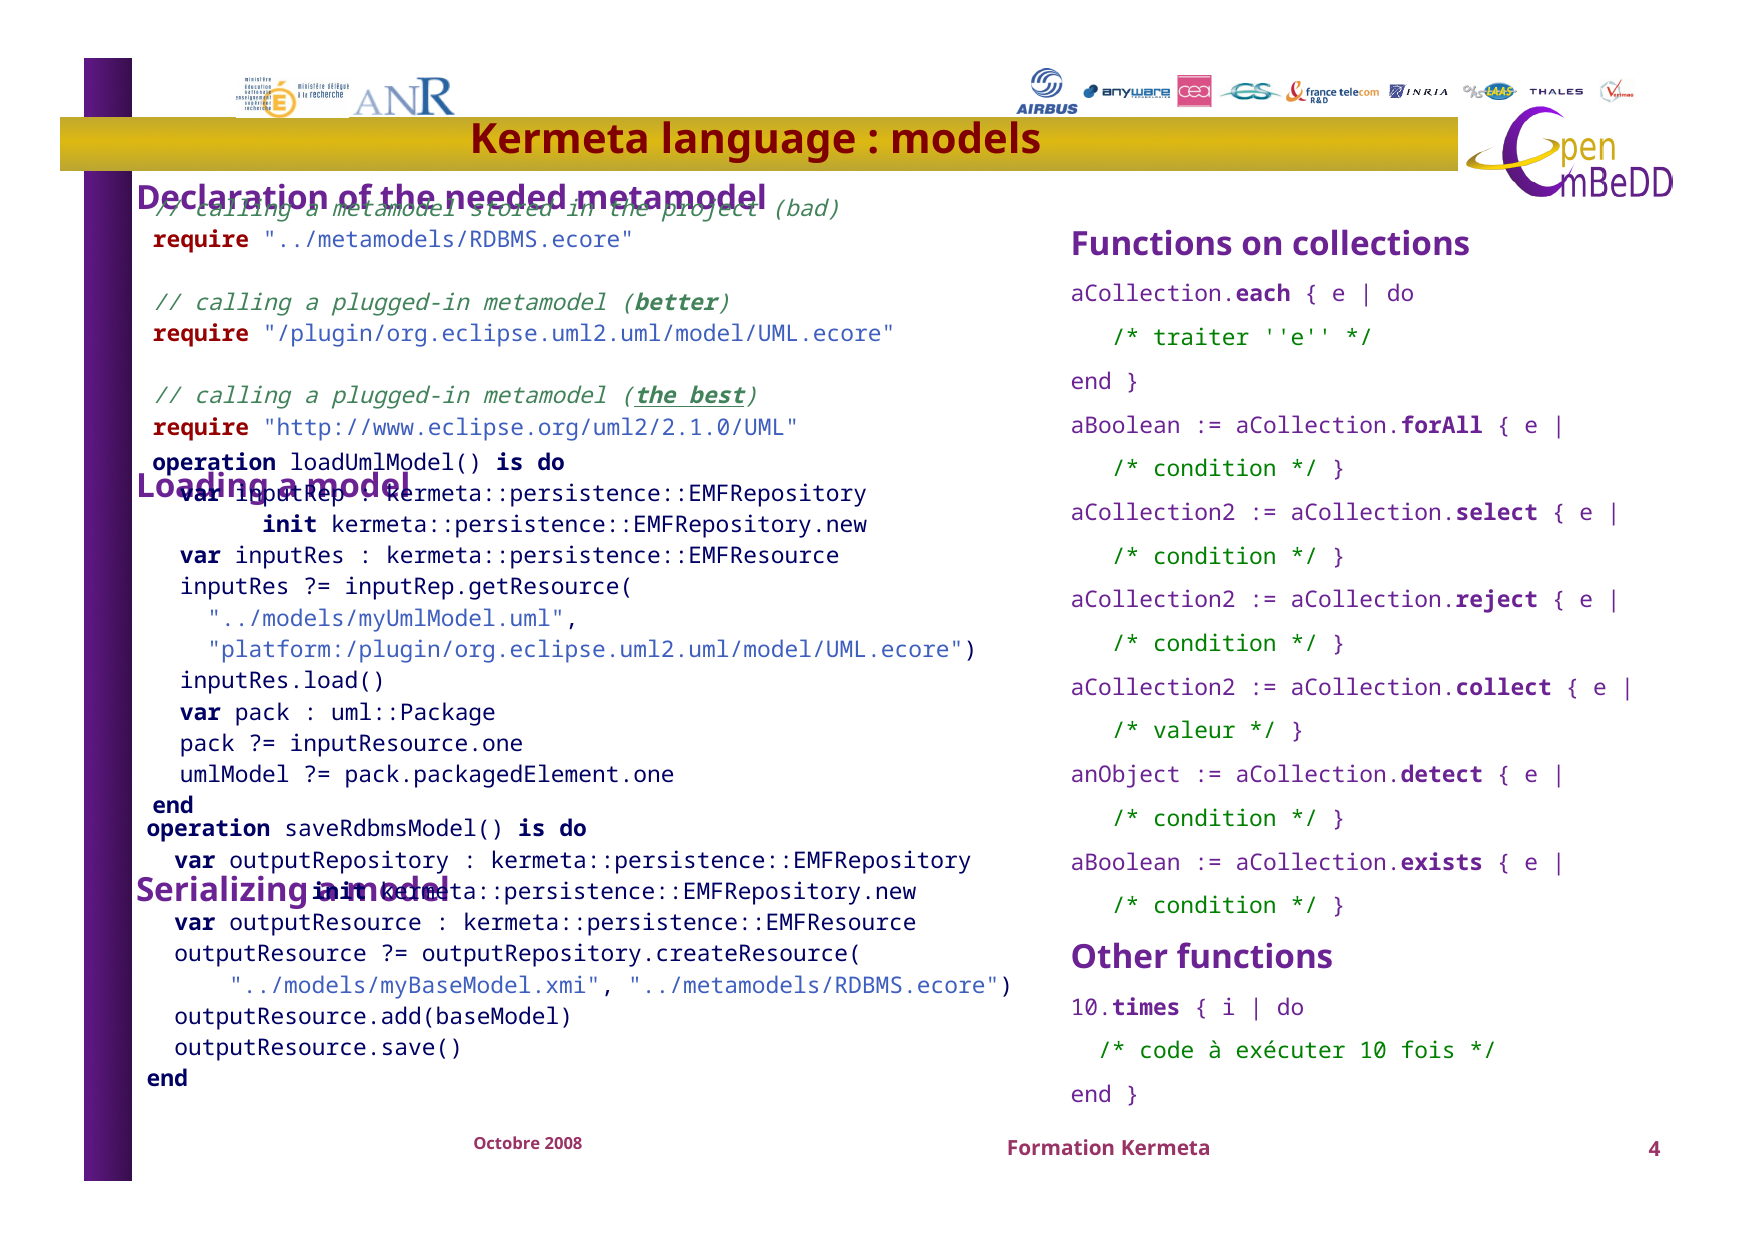

# Kermeta language : models
Declaration of the needed metamodel
Loading a model
Serializing a model
// calling a metamodel stored in the project (bad)
require "../metamodels/RDBMS.ecore"
// calling a plugged-in metamodel (better)
require "/plugin/org.eclipse.uml2.uml/model/UML.ecore"
// calling a plugged-in metamodel (the best)
require "http://www.eclipse.org/uml2/2.1.0/UML"
Functions on collections
aCollection.each { e | do
 /* traiter ''e'' */
end }
aBoolean := aCollection.forAll { e |
 /* condition */ }
aCollection2 := aCollection.select { e |
 /* condition */ }
aCollection2 := aCollection.reject { e |
 /* condition */ }
aCollection2 := aCollection.collect { e |
 /* valeur */ }
anObject := aCollection.detect { e |
 /* condition */ }
aBoolean := aCollection.exists { e |
 /* condition */ }
Other functions
10.times { i | do
 /* code à exécuter 10 fois */
end }
operation loadUmlModel() is do
 var inputRep : kermeta::persistence::EMFRepository
 init kermeta::persistence::EMFRepository.new
 var inputRes : kermeta::persistence::EMFResource
 inputRes ?= inputRep.getResource(
 "../models/myUmlModel.uml",
 "platform:/plugin/org.eclipse.uml2.uml/model/UML.ecore")
 inputRes.load()
 var pack : uml::Package
 pack ?= inputResource.one
 umlModel ?= pack.packagedElement.one
end
operation saveRdbmsModel() is do
 var outputRepository : kermeta::persistence::EMFRepository
 init kermeta::persistence::EMFRepository.new
 var outputResource : kermeta::persistence::EMFResource
 outputResource ?= outputRepository.createResource(
 "../models/myBaseModel.xmi", "../metamodels/RDBMS.ecore")
 outputResource.add(baseModel)
 outputResource.save()
end
Pied de page fixe
Pied de page
4